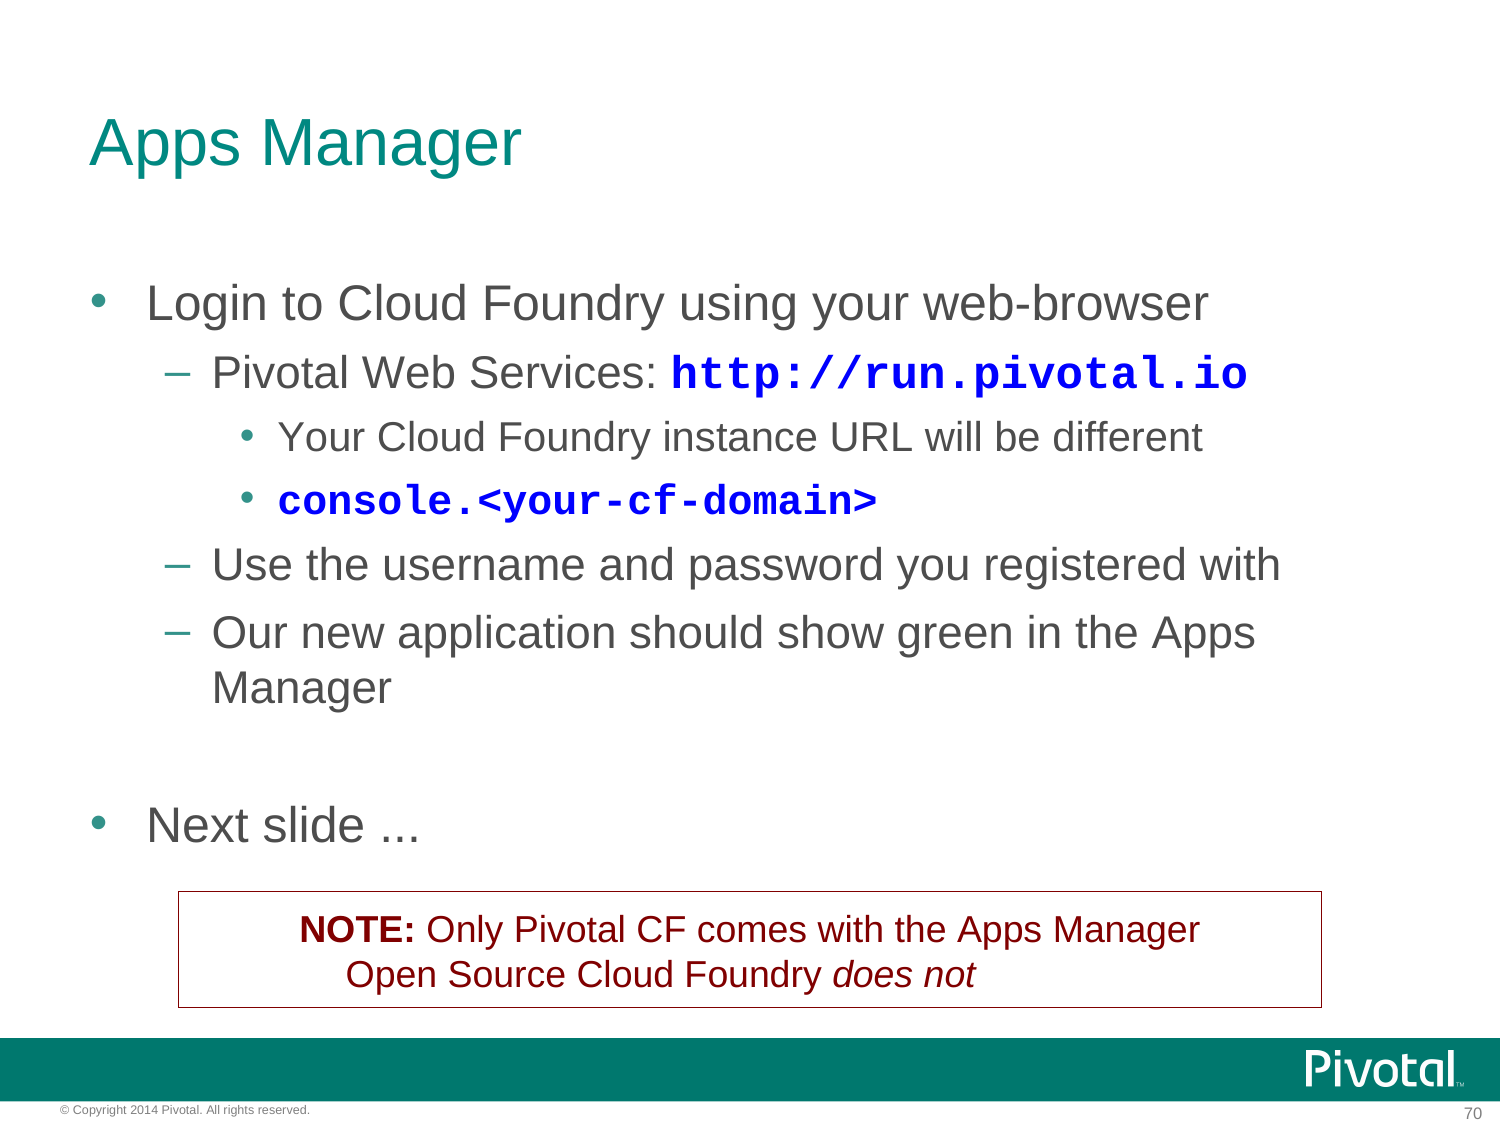

# Apps Manager
Login to Cloud Foundry using your web-browser
Pivotal Web Services: http://run.pivotal.io
Your Cloud Foundry instance URL will be different
console.<your-cf-domain>
Use the username and password you registered with
Our new application should show green in the Apps Manager
Next slide ...
NOTE: Only Pivotal CF comes with the Apps Manager
Open Source Cloud Foundry does not